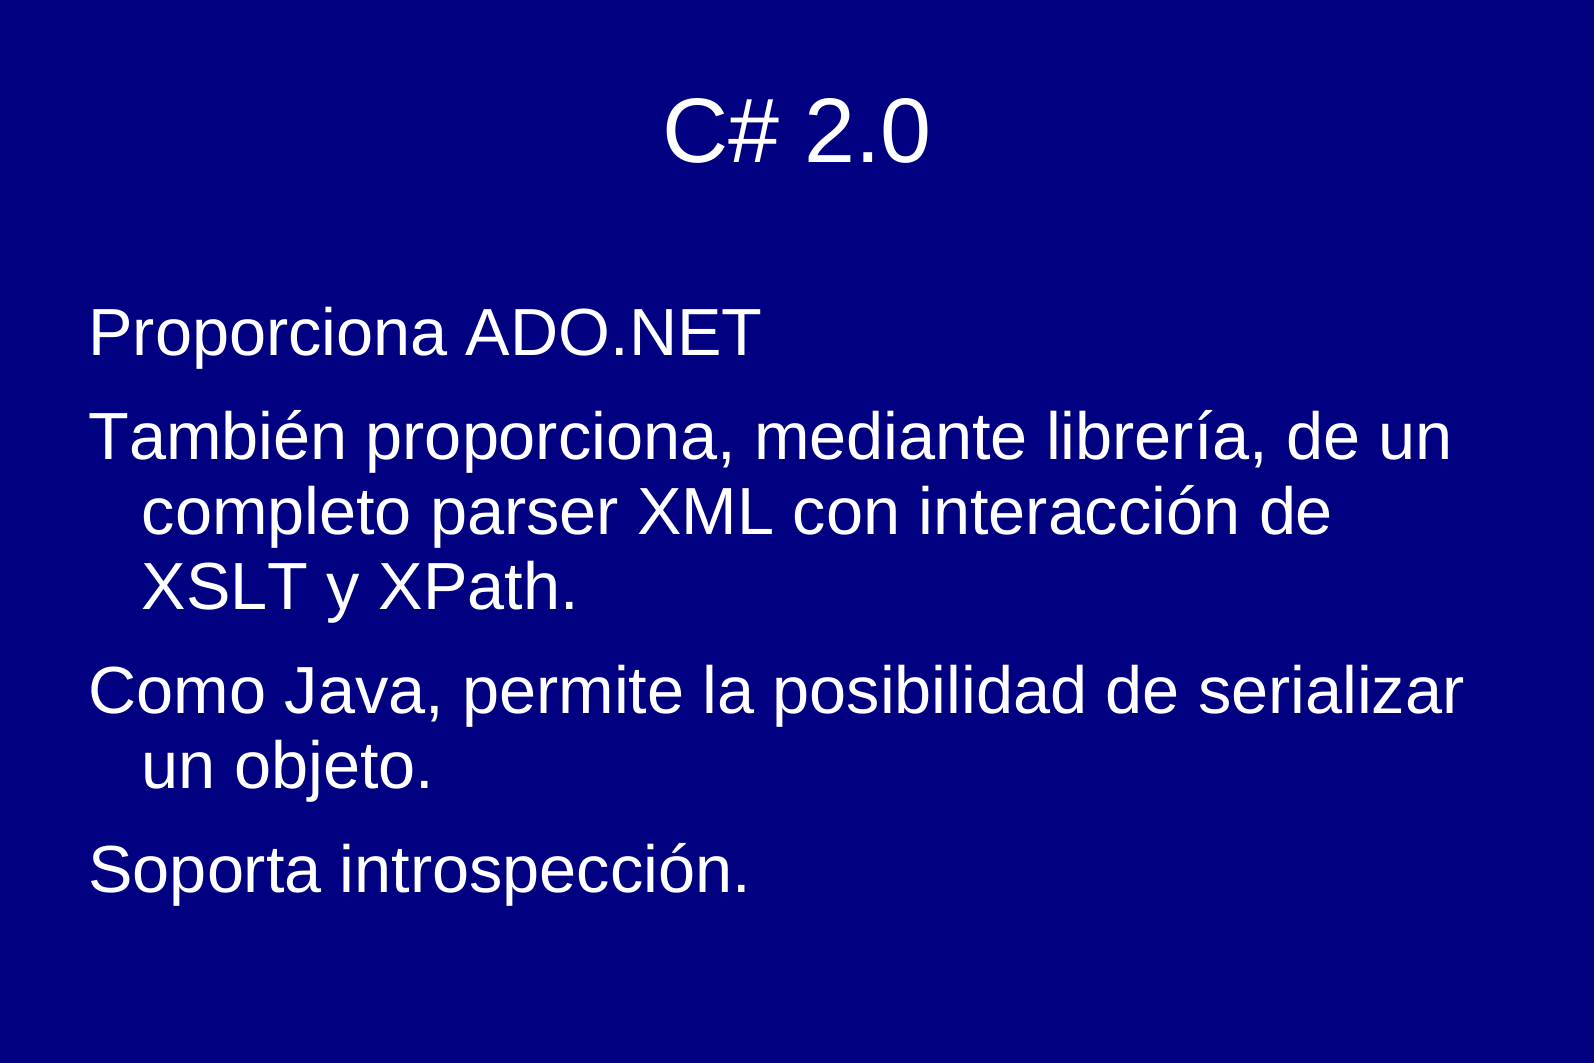

# C# 2.0
Proporciona ADO.NET
También proporciona, mediante librería, de un completo parser XML con interacción de XSLT y XPath.
Como Java, permite la posibilidad de serializar un objeto.
Soporta introspección.